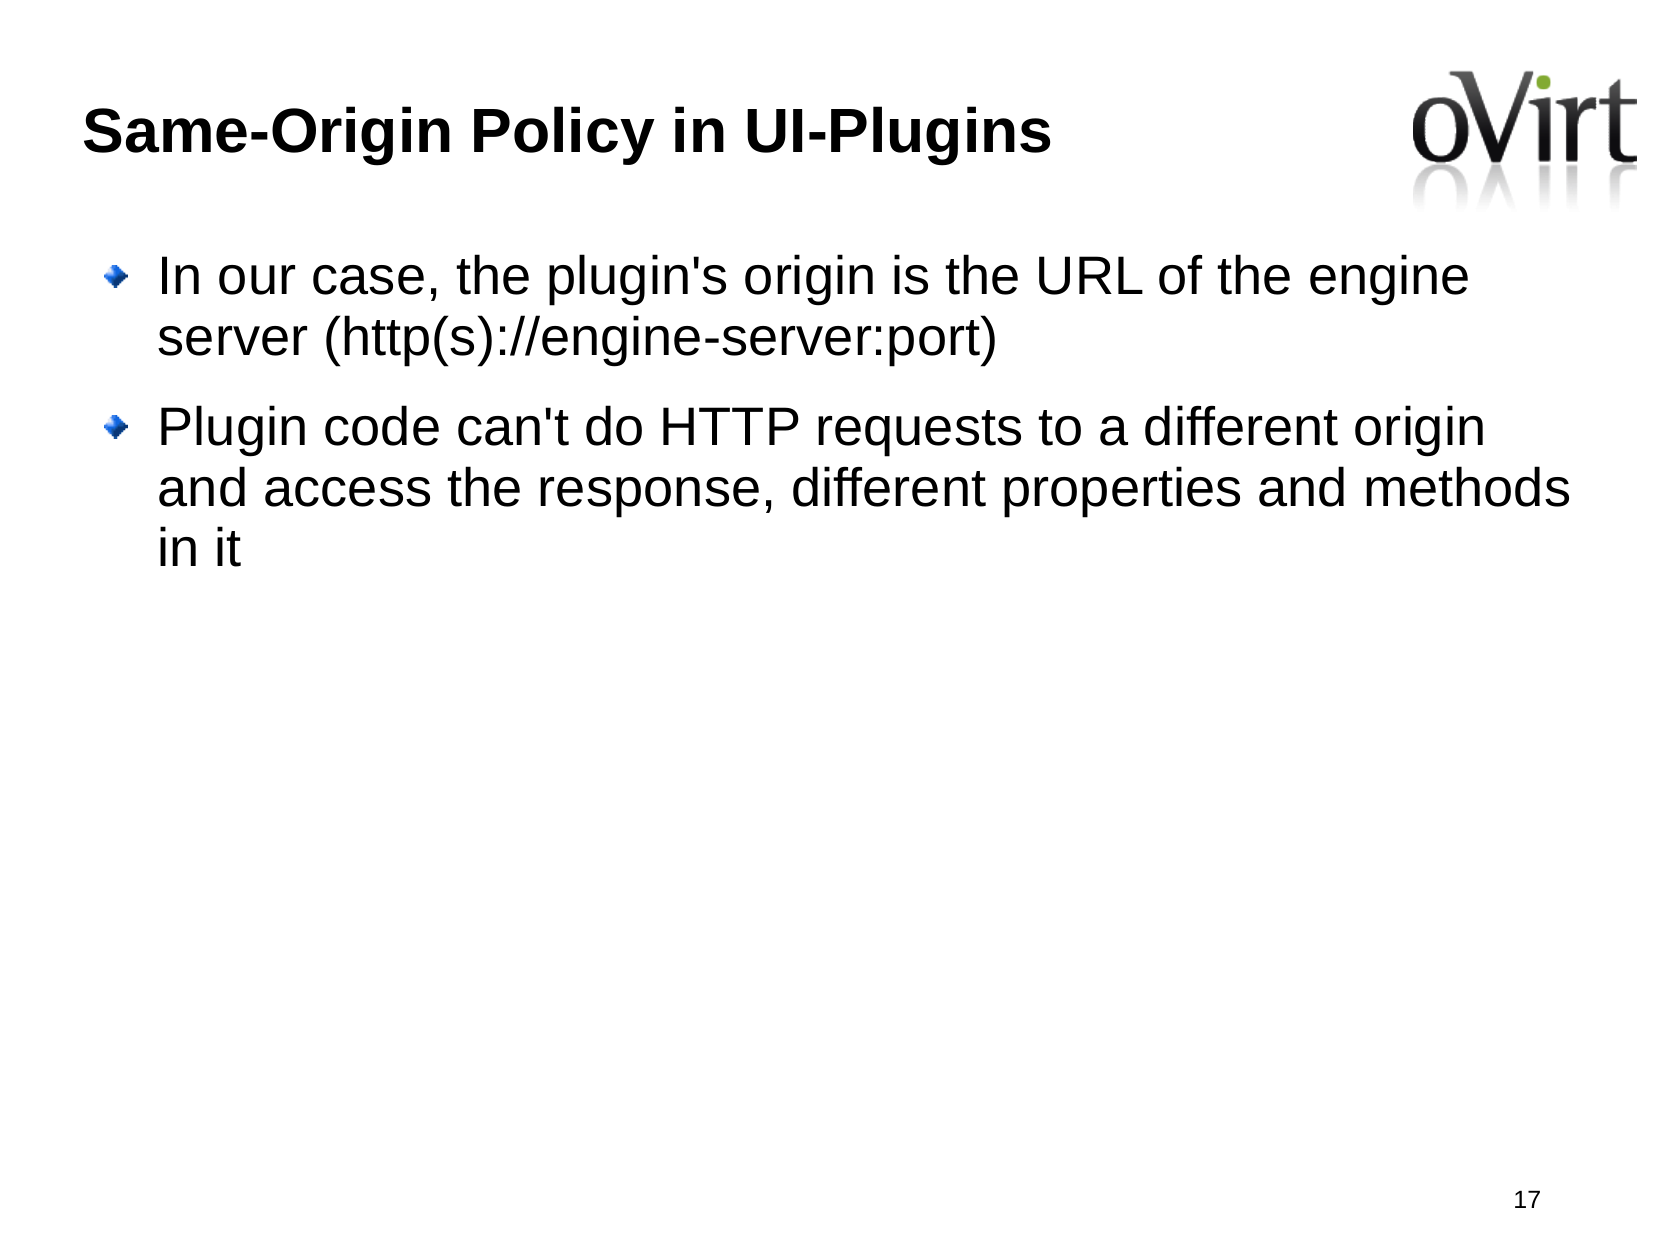

# Same-Origin Policy in UI-Plugins
In our case, the plugin's origin is the URL of the engine server (http(s)://engine-server:port)
Plugin code can't do HTTP requests to a different origin and access the response, different properties and methods in it